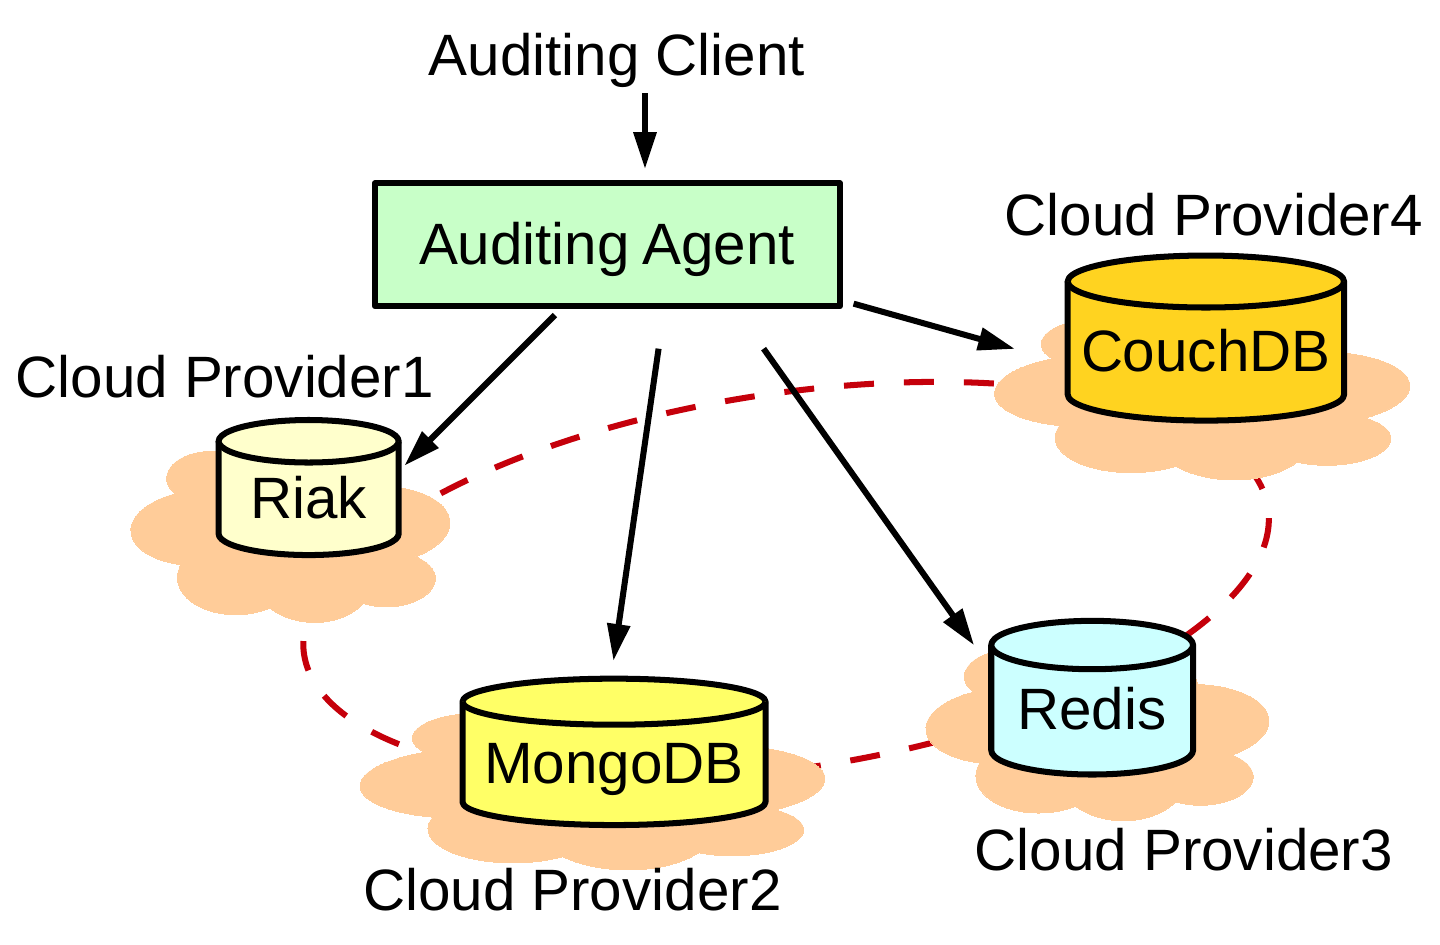

Auditing Client
Cloud Provider4
Auditing Agent
CouchDB
Cloud Provider1
Riak
Redis
MongoDB
Cloud Provider3
Cloud Provider2